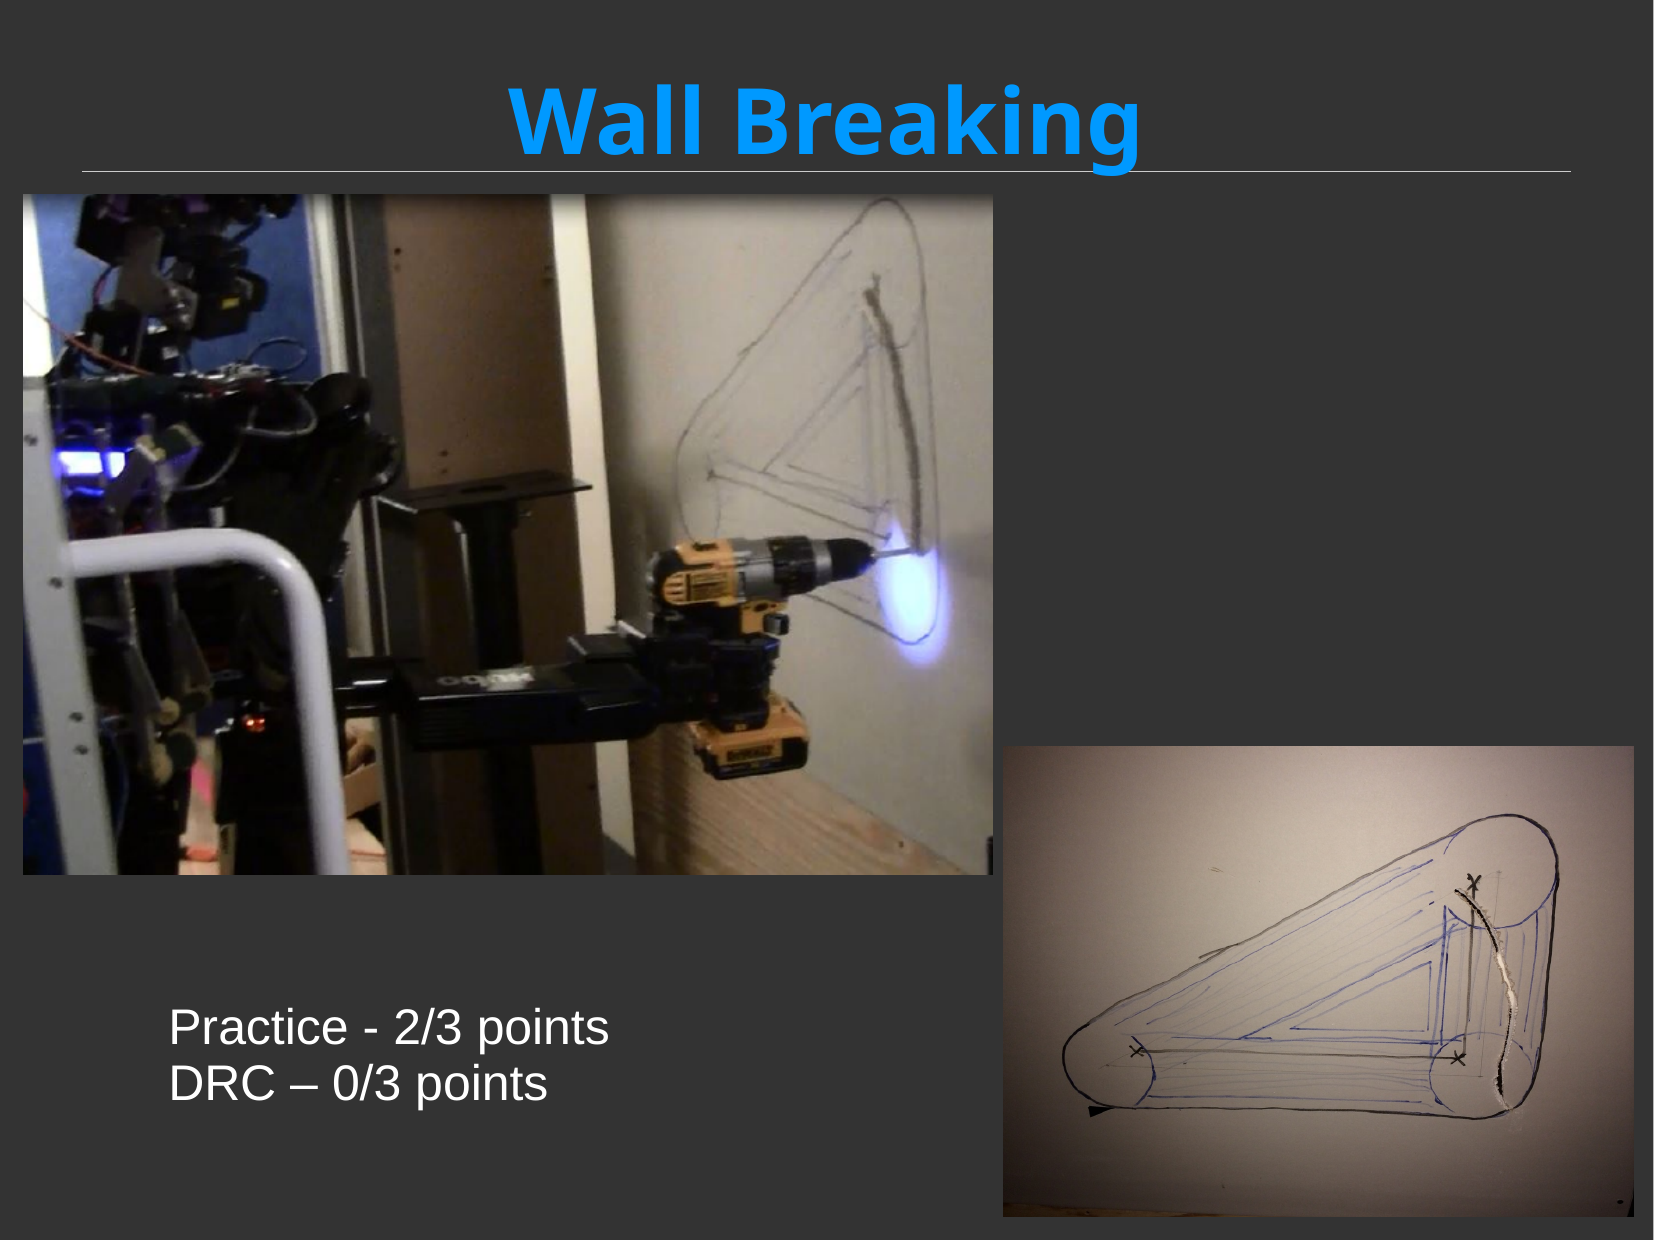

# Wall Breaking
Practice - 2/3 points
DRC – 0/3 points